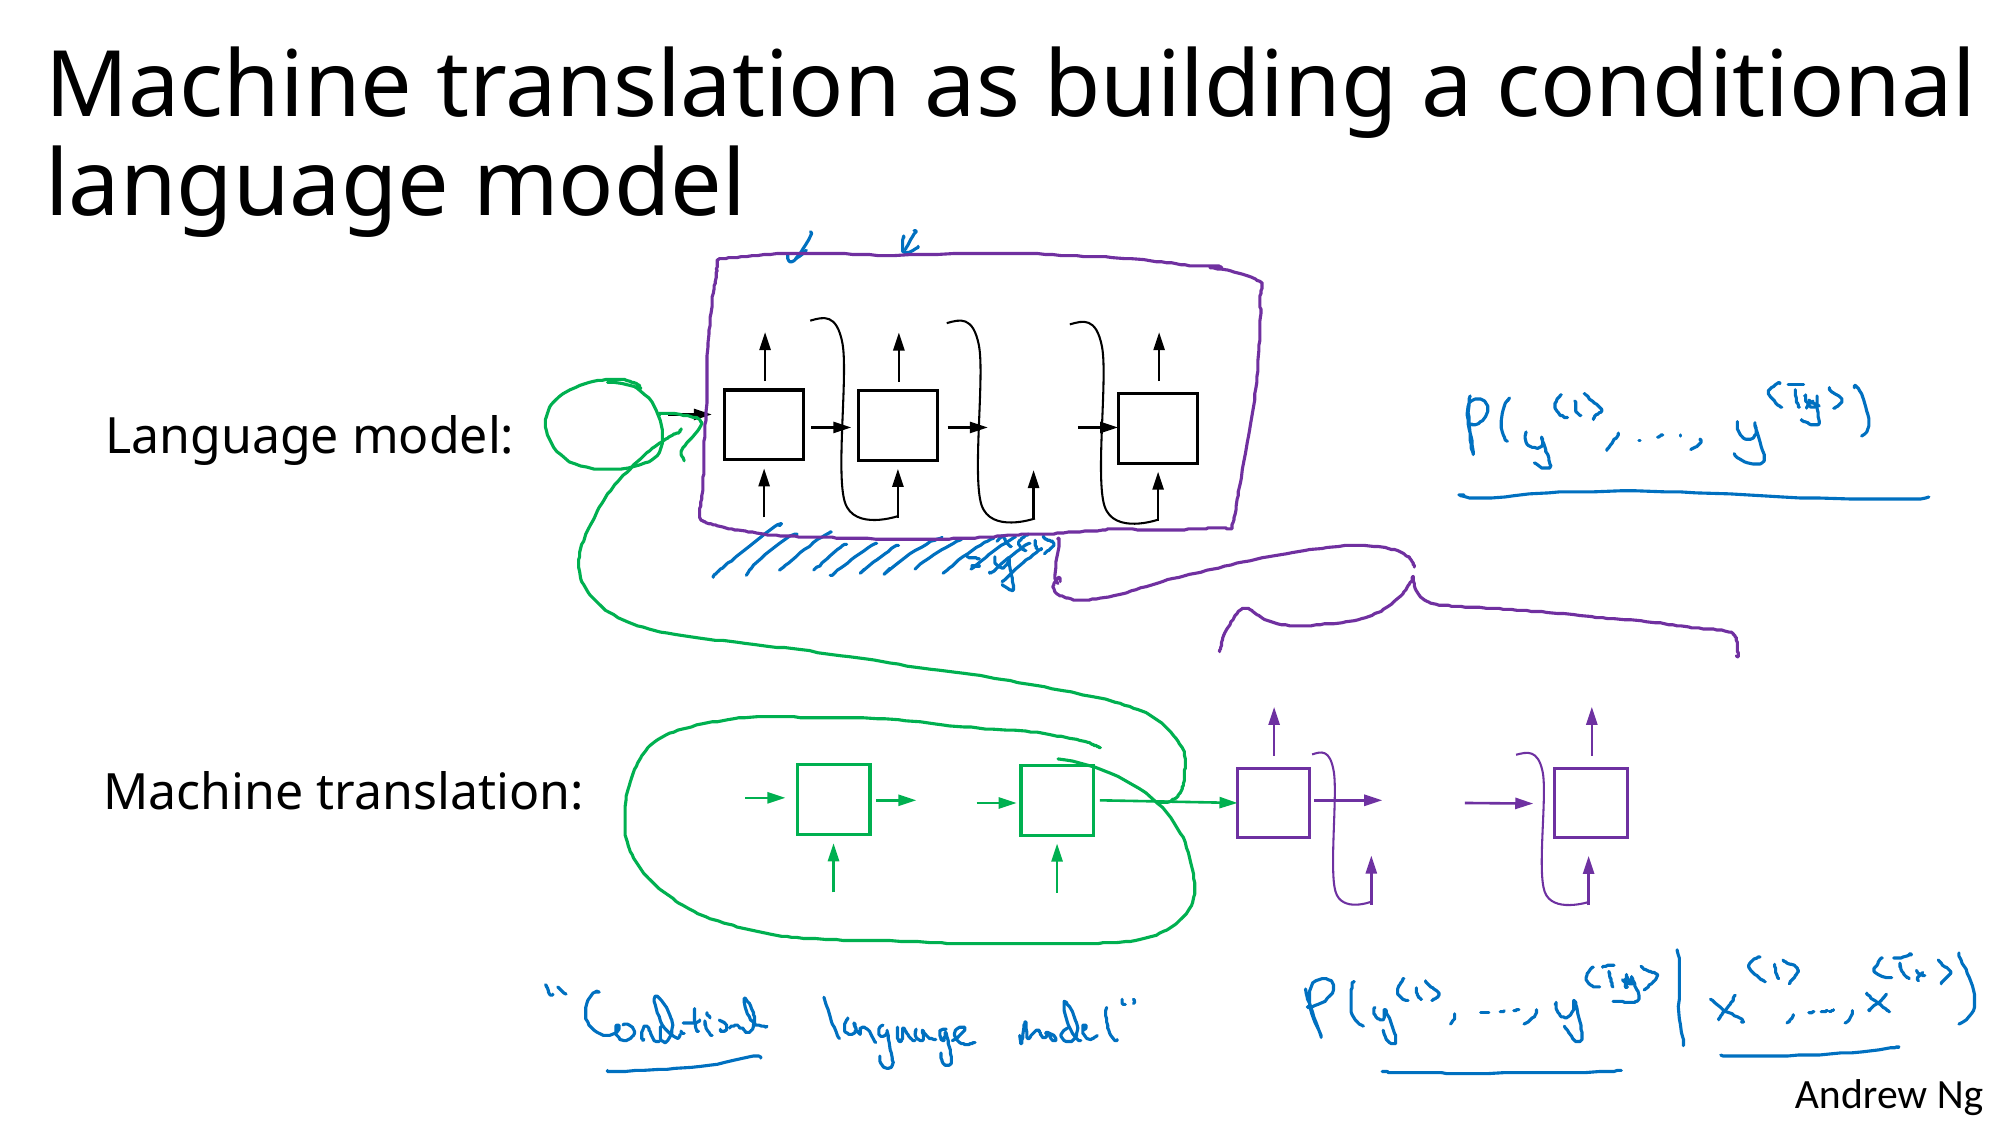

# Machine translation as building a conditional language model
Language model:
Machine translation: